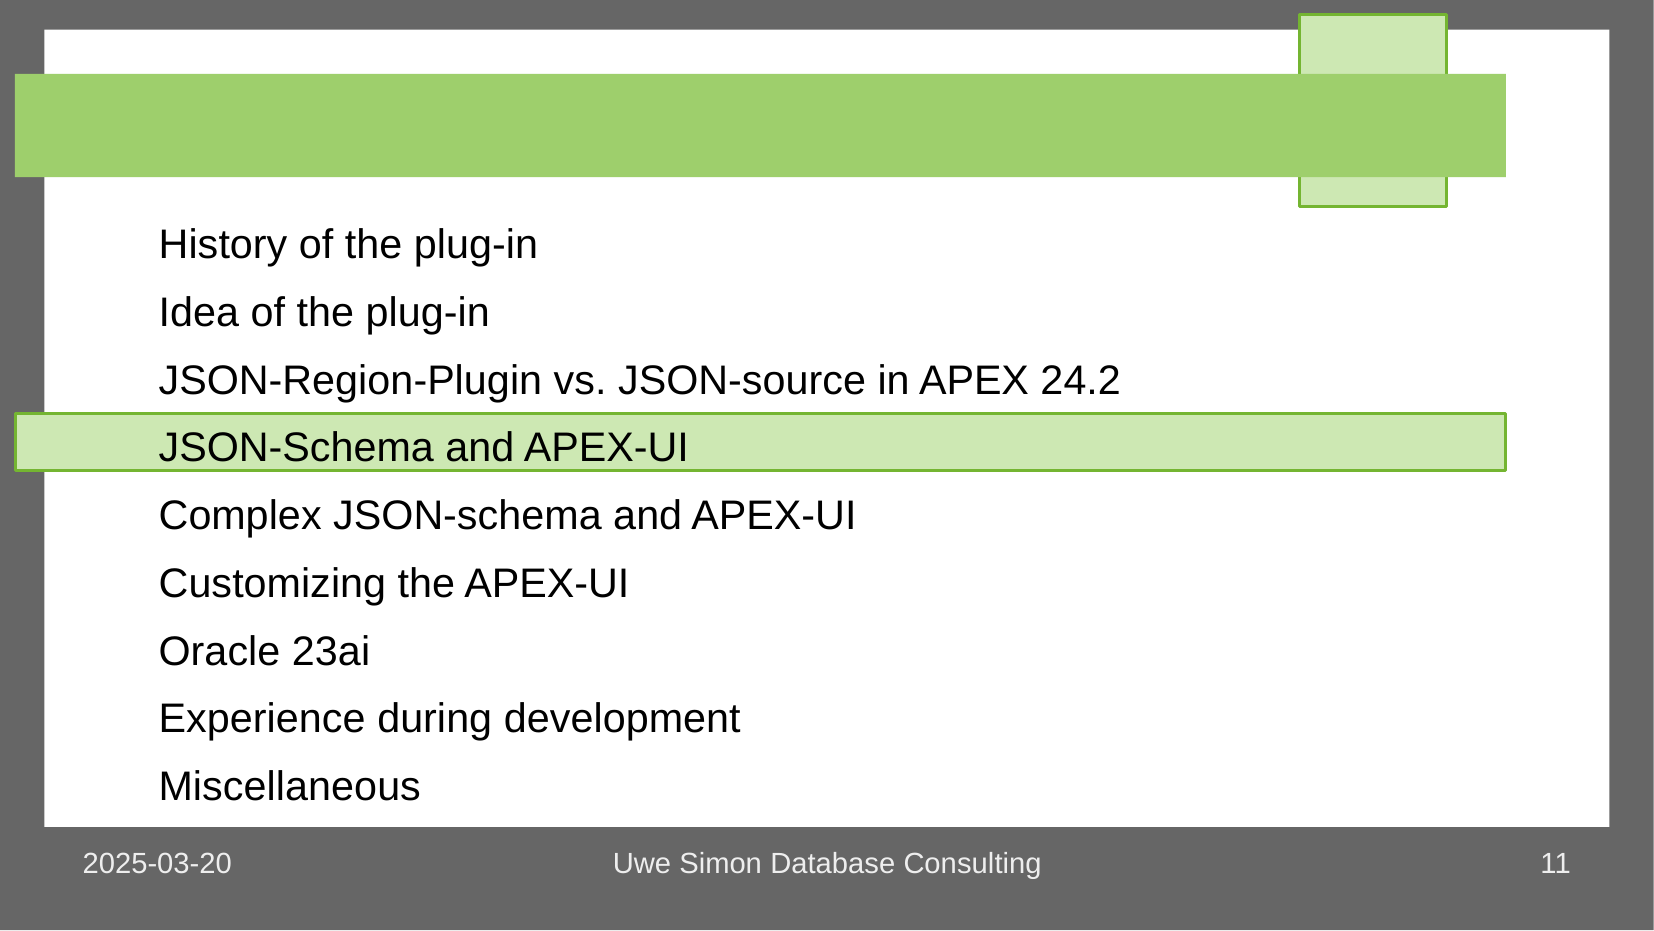

# History of the plug-in
Idea of the plug-in
JSON-Region-Plugin vs. JSON-source in APEX 24.2
JSON-Schema and APEX-UI
Complex JSON-schema and APEX-UI
Customizing the APEX-UI
Oracle 23ai
Experience during development
Miscellaneous
2024-04-24
Uwe Simon Database Consulting
11